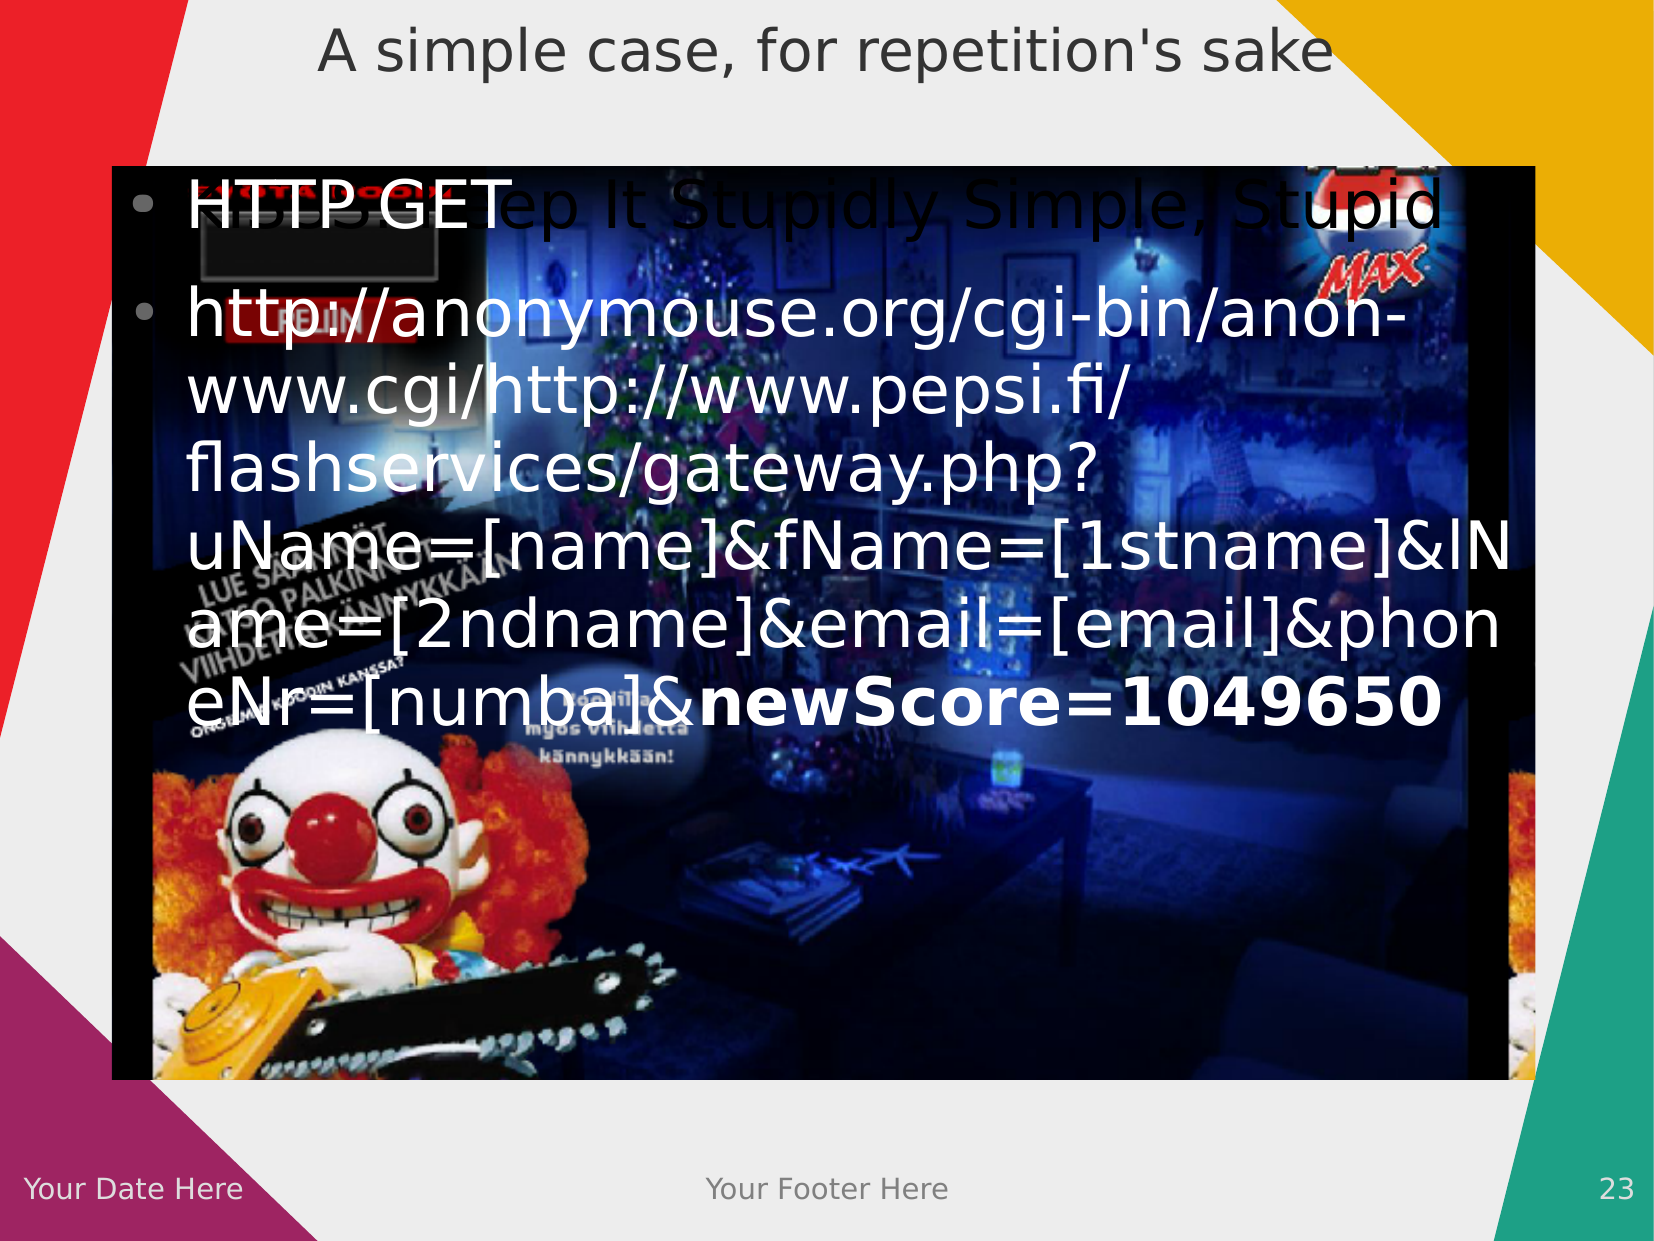

A simple case, for repetition's sake
# KISSS: Keep It Stupidly Simple, Stupid
HTTP GET
http://anonymouse.org/cgi-bin/anon-www.cgi/http://www.pepsi.fi/flashservices/gateway.php?uName=[name]&fName=[1stname]&lName=[2ndname]&email=[email]&phoneNr=[numba]&newScore=1049650
Your Date Here
Your Footer Here
23